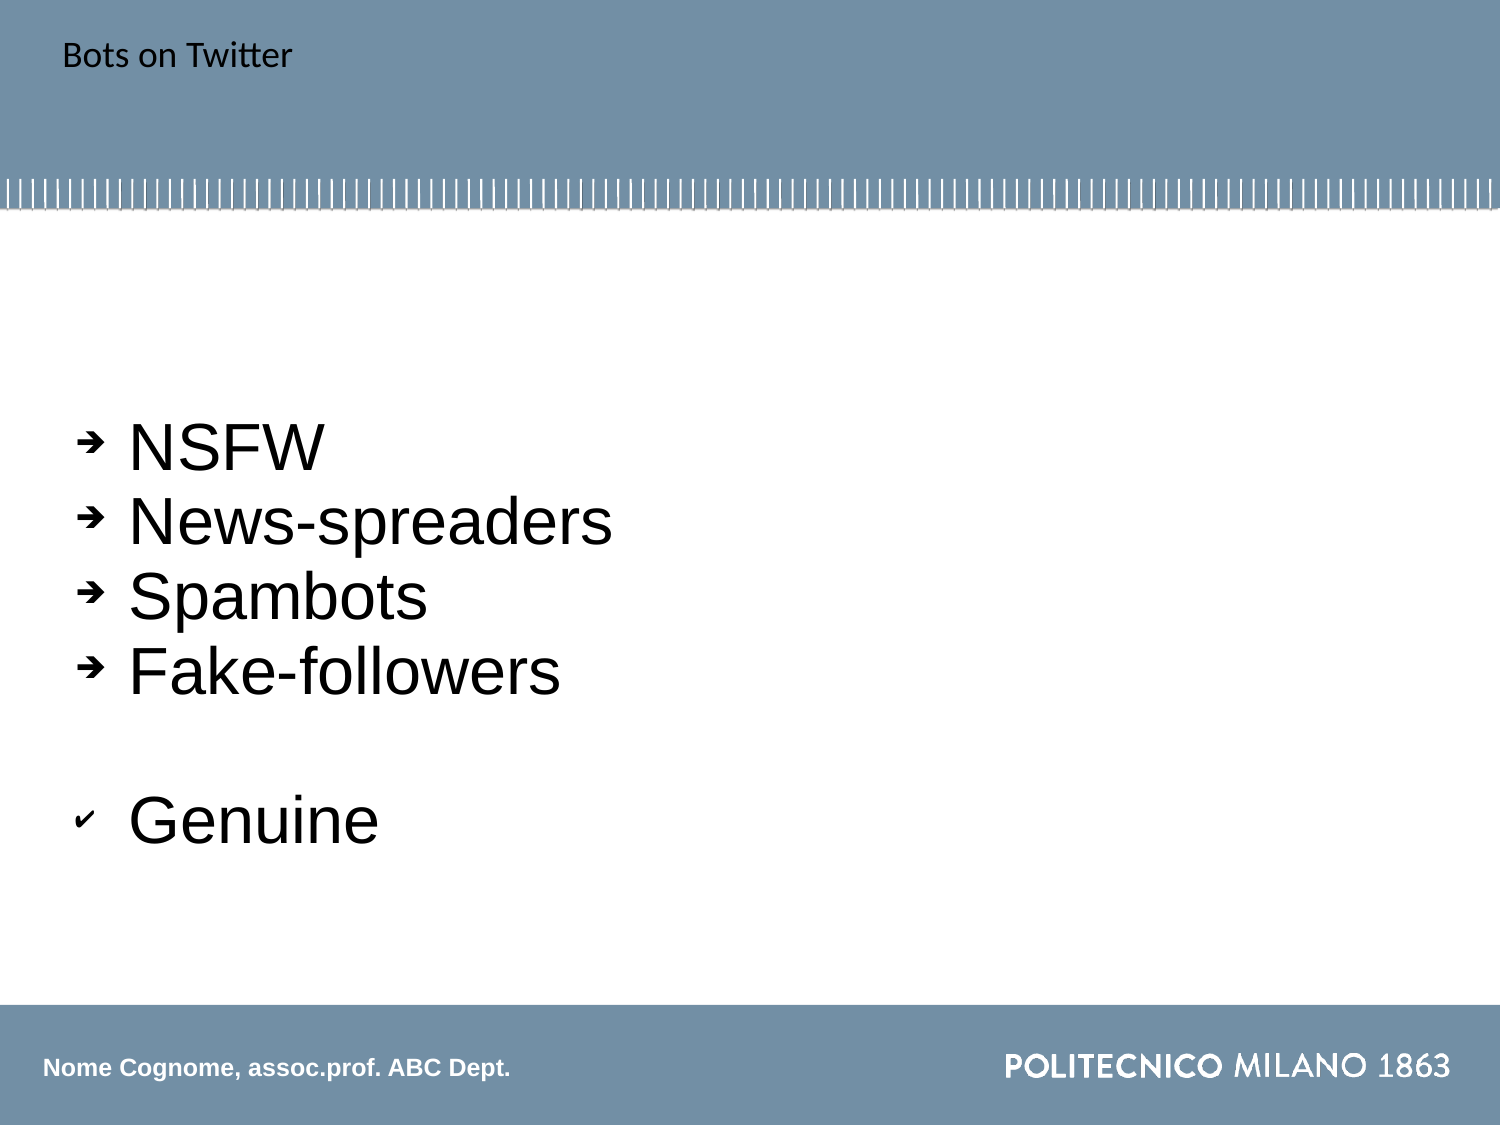

# Bots on Twitter
 NSFW
 News-spreaders
 Spambots
 Fake-followers
 Genuine